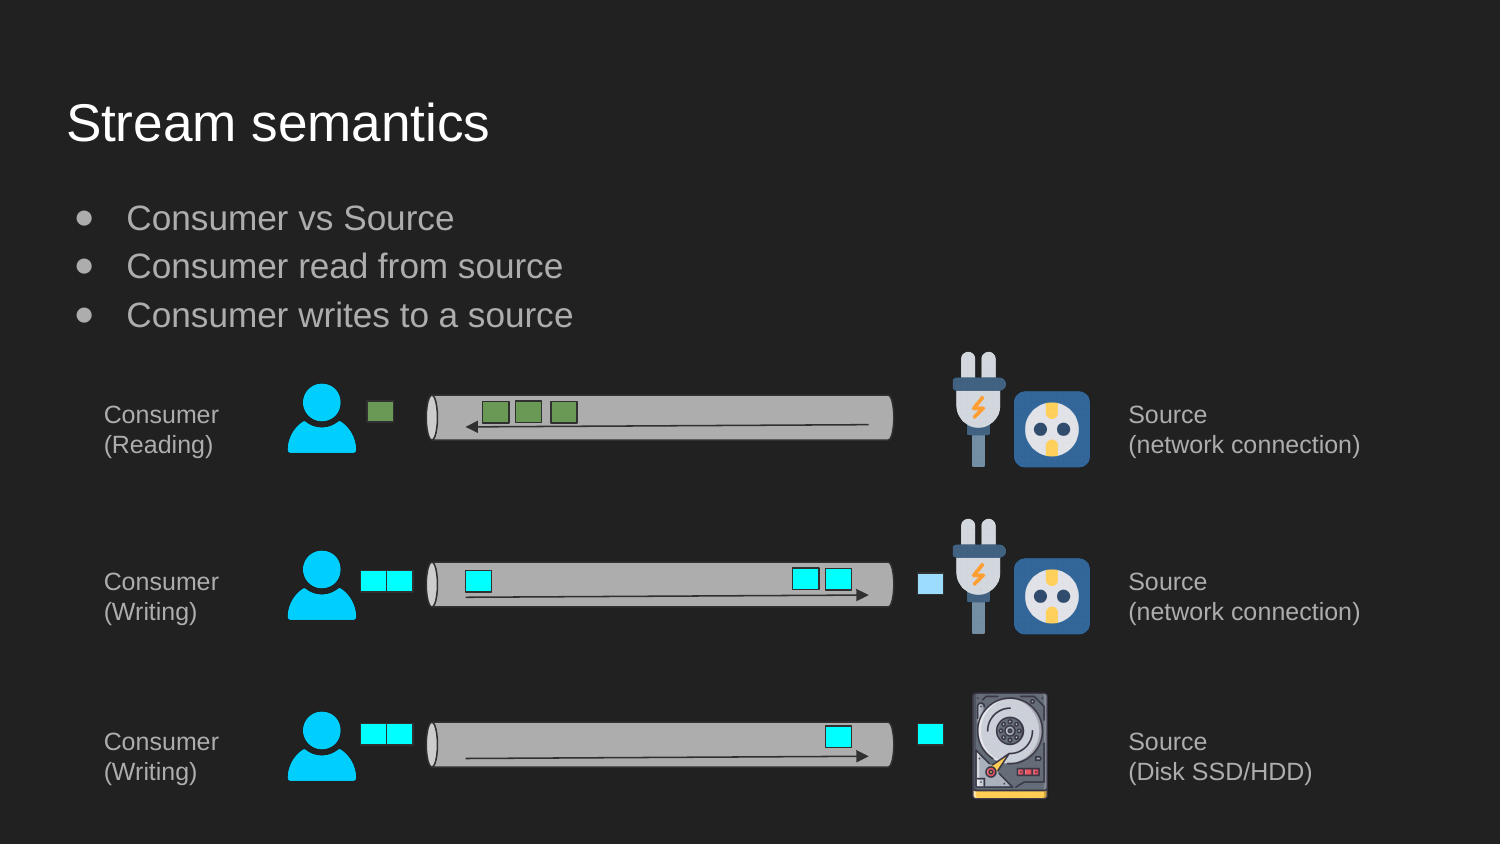

# Stream semantics
Consumer vs Source
Consumer read from source
Consumer writes to a source
Consumer
(Reading)
Source
(network connection)
Consumer
(Writing)
Source
(network connection)
Consumer
(Writing)
Source
(Disk SSD/HDD)